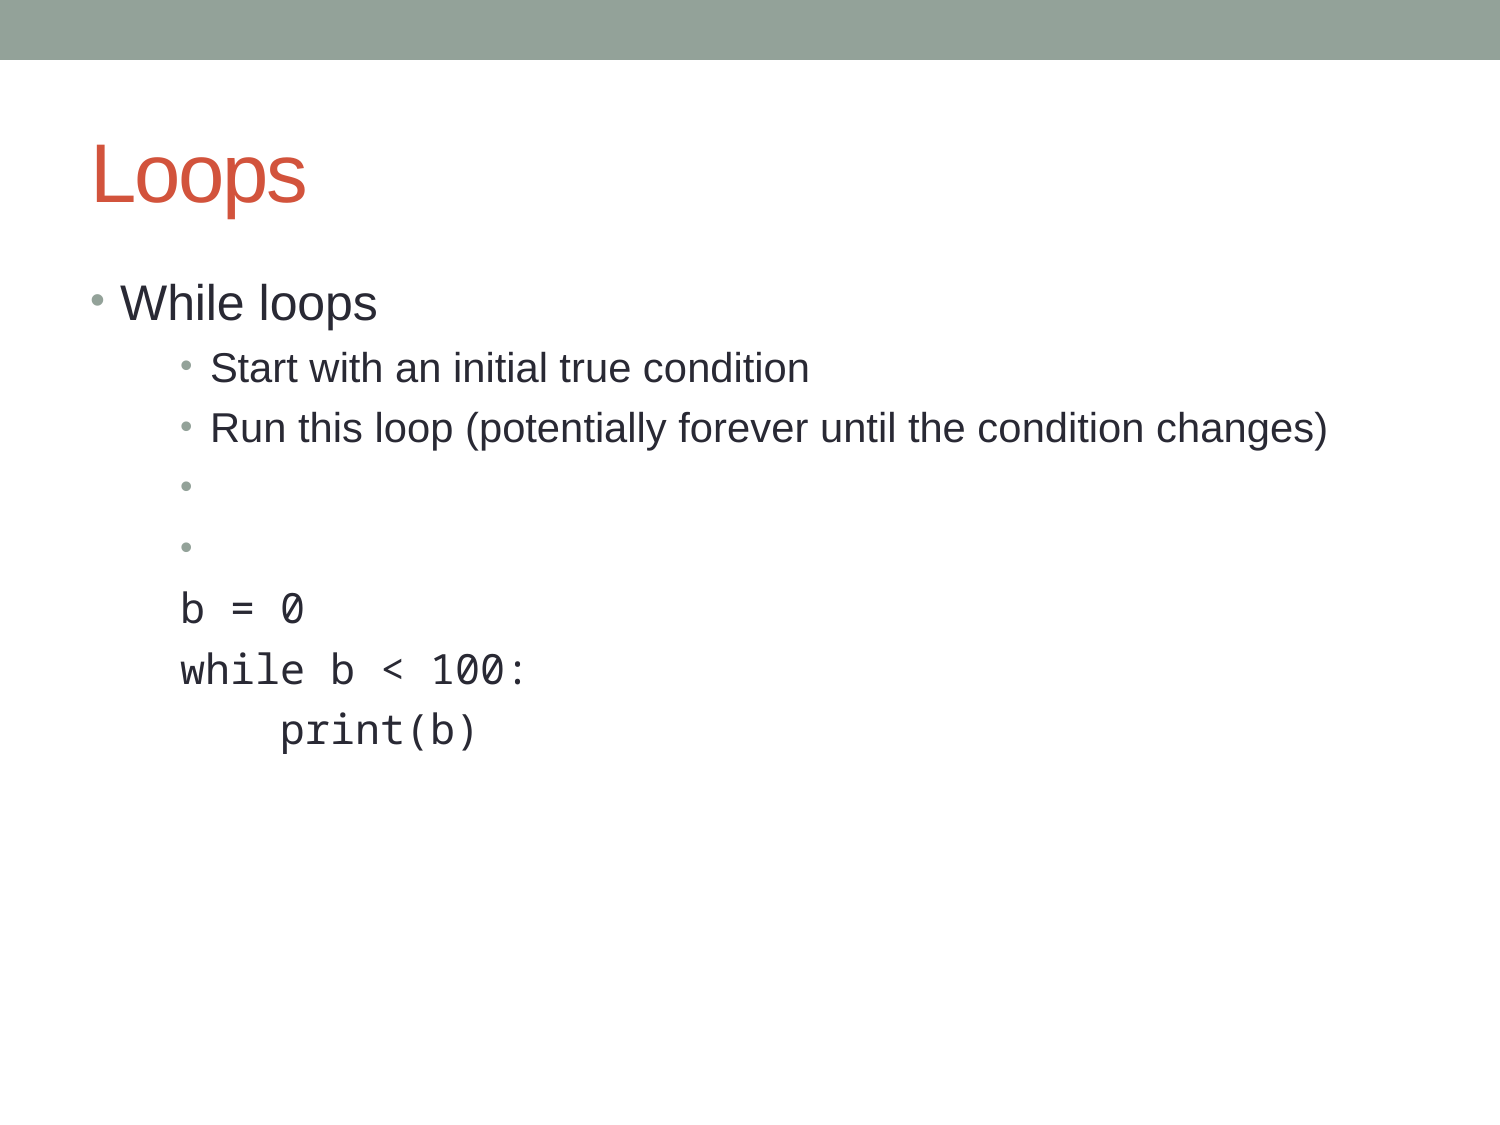

# Loops
While loops
Start with an initial true condition
Run this loop (potentially forever until the condition changes)
b = 0
while b < 100:
 print(b)